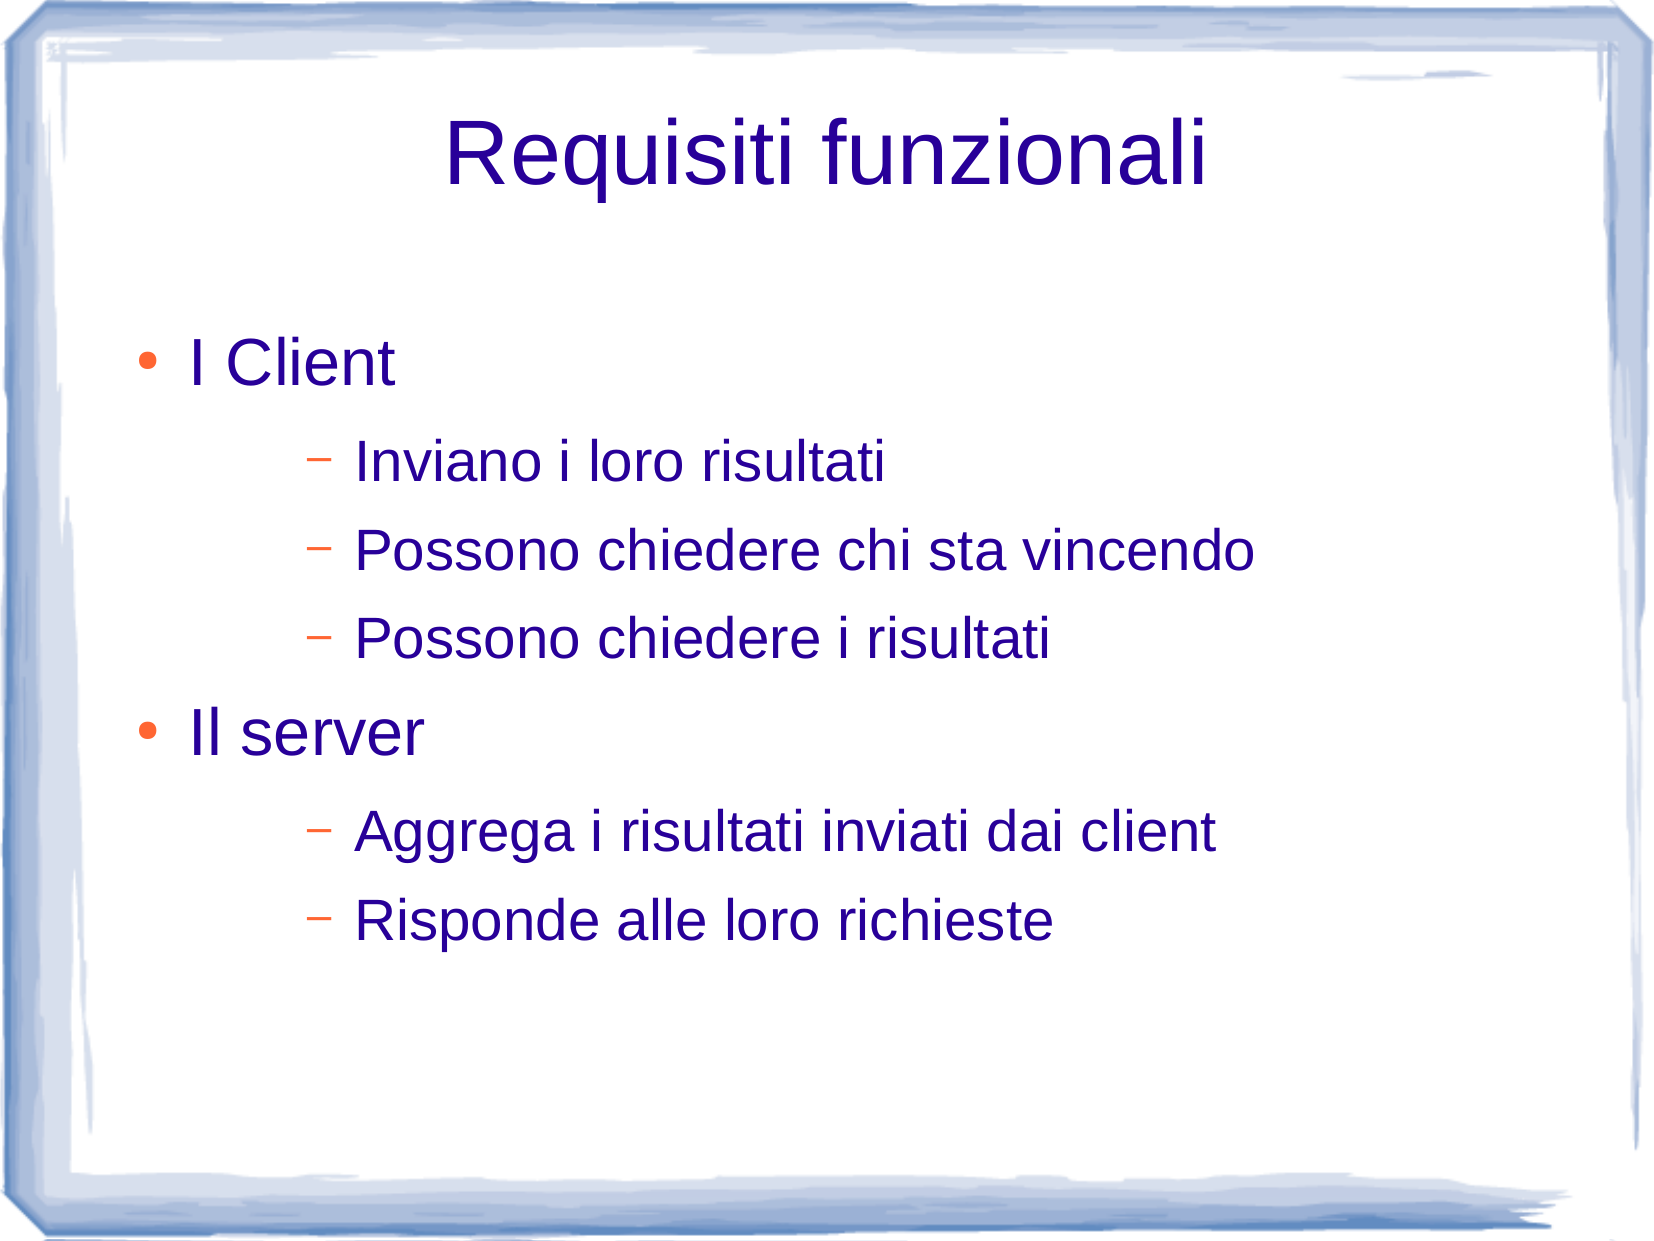

# Requisiti funzionali
I Client
Inviano i loro risultati
Possono chiedere chi sta vincendo
Possono chiedere i risultati
Il server
Aggrega i risultati inviati dai client
Risponde alle loro richieste